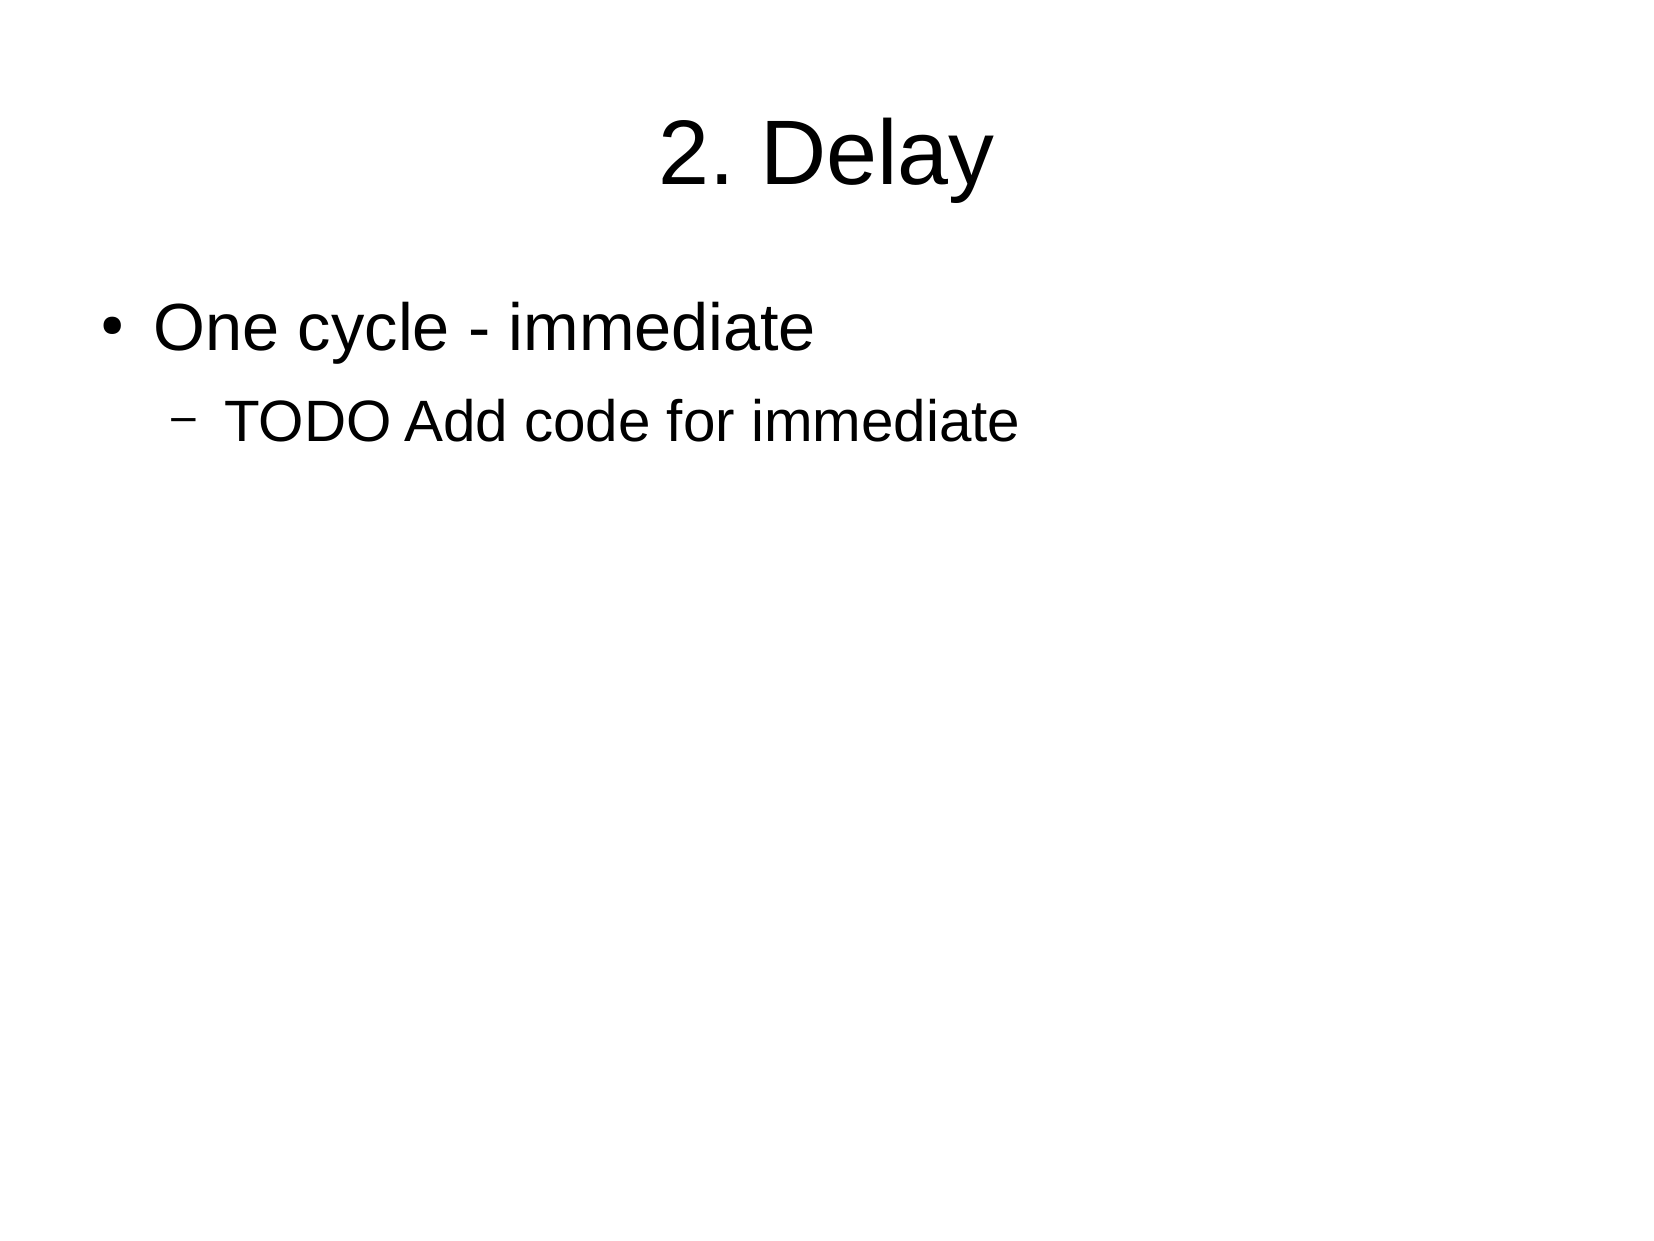

# 2. Delay
One cycle - immediate
TODO Add code for immediate